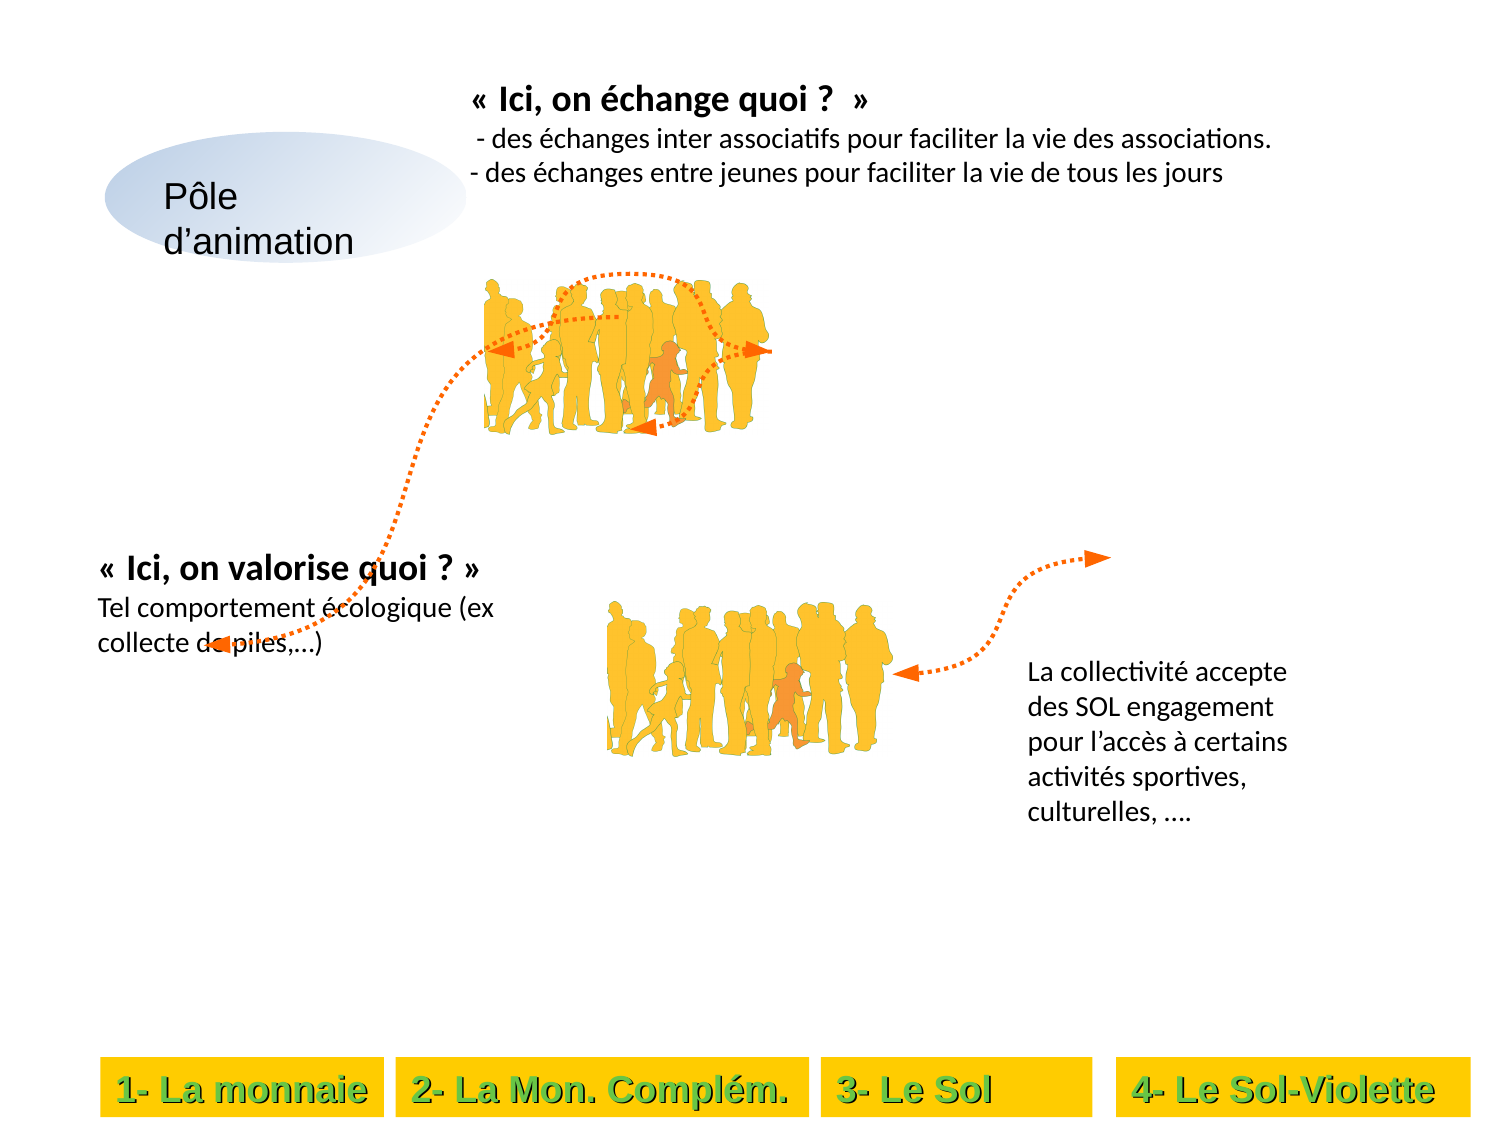

« Ici, on échange quoi ?  »
 - des échanges inter associatifs pour faciliter la vie des associations.
- des échanges entre jeunes pour faciliter la vie de tous les jours
Pôle d’animation
« Ici, on valorise quoi ? »
Tel comportement écologique (ex collecte de piles,…)
La collectivité accepte des SOL engagement pour l’accès à certains activités sportives, culturelles, ….